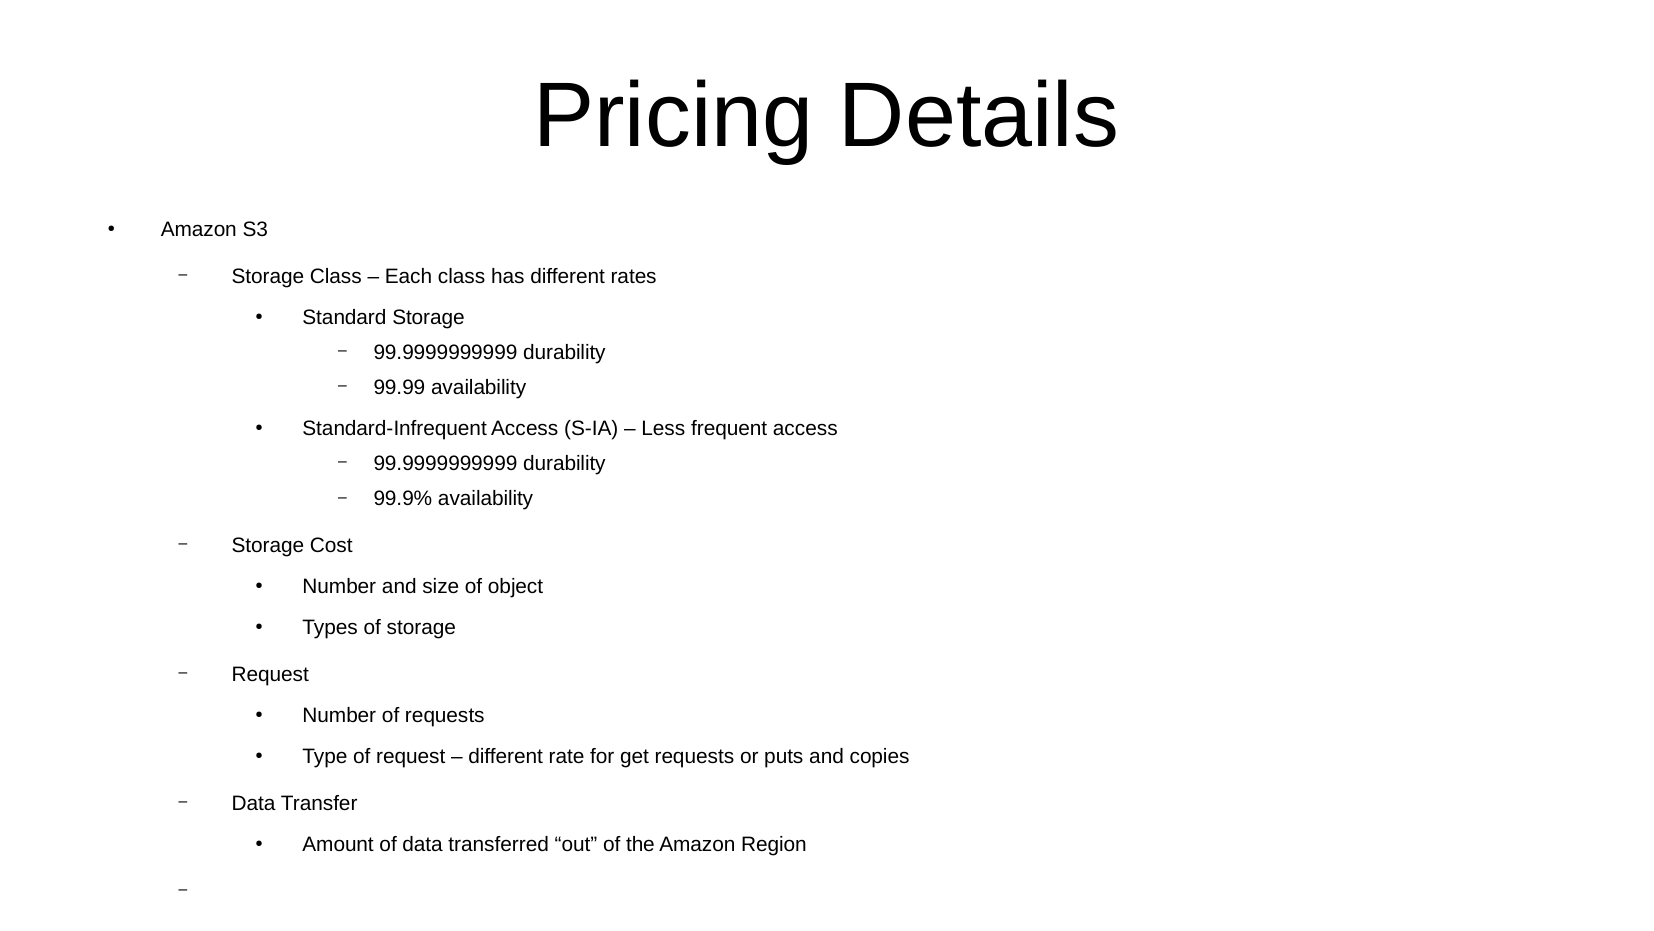

# Pricing Details
Amazon S3
Storage Class – Each class has different rates
Standard Storage
99.9999999999 durability
99.99 availability
Standard-Infrequent Access (S-IA) – Less frequent access
99.9999999999 durability
99.9% availability
Storage Cost
Number and size of object
Types of storage
Request
Number of requests
Type of request – different rate for get requests or puts and copies
Data Transfer
Amount of data transferred “out” of the Amazon Region